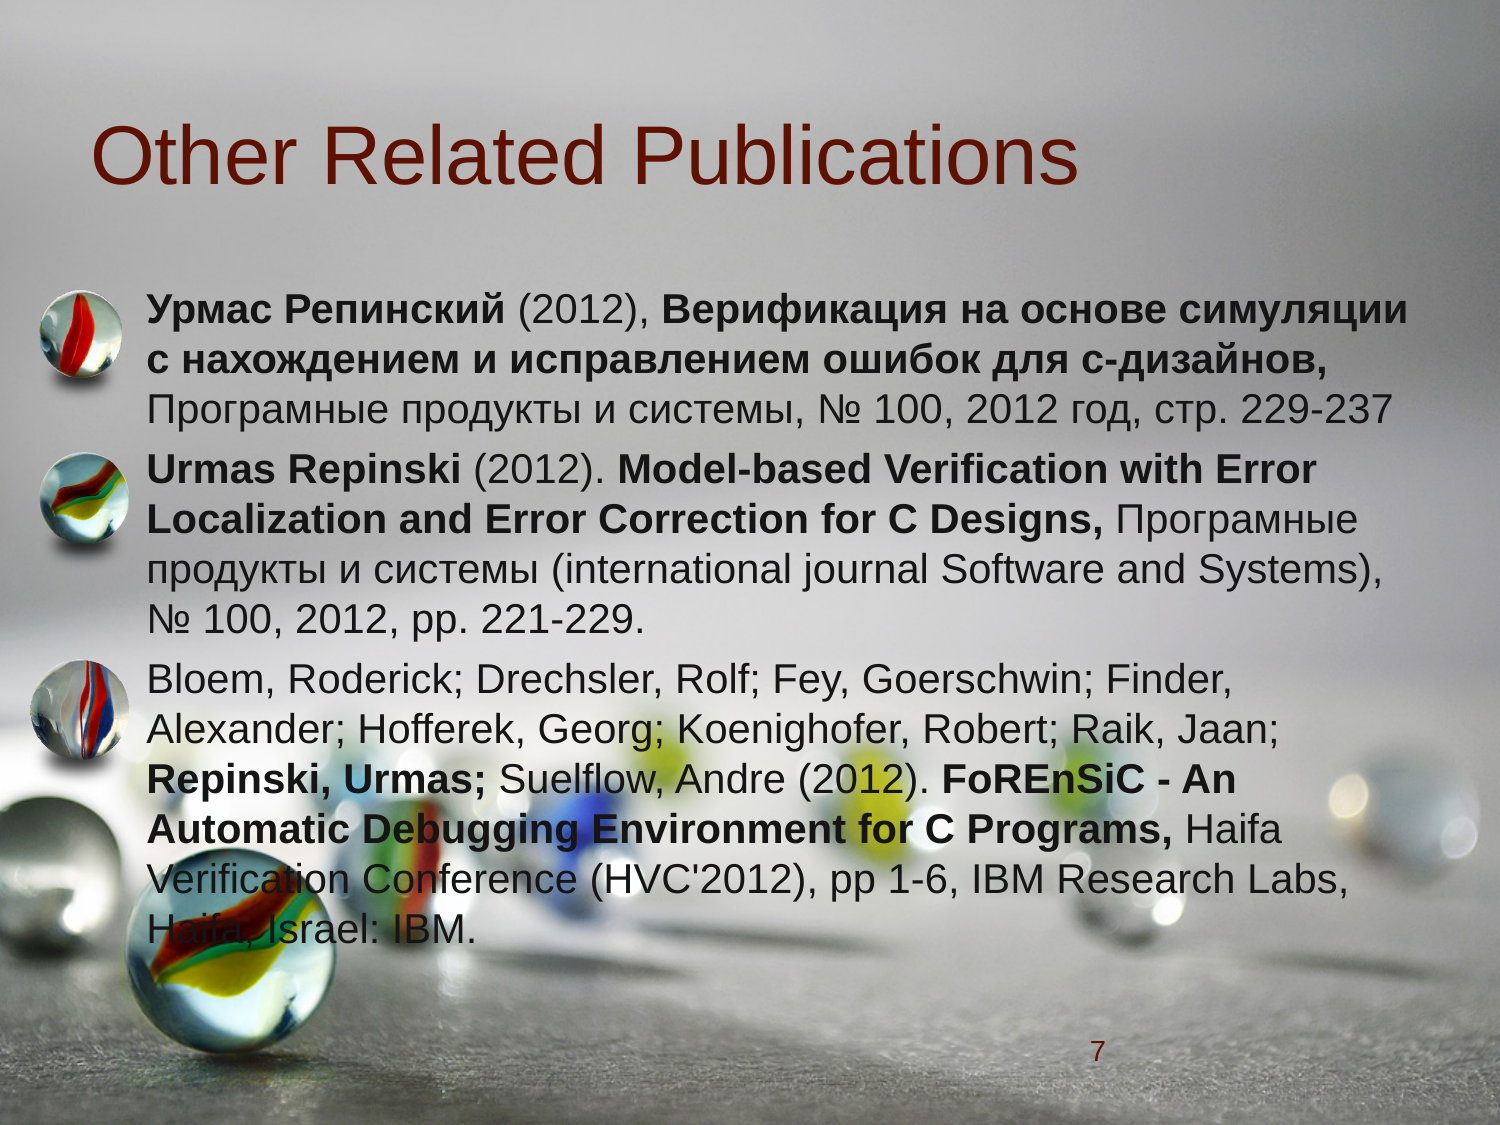

# Other Related Publications
Урмас Репинский (2012), Верификация на основе симуляции с нахождением и исправлением ошибок для с-дизайнов, Програмные продукты и системы, № 100, 2012 год, стр. 229-237
Urmas Repinski (2012). Model-based Verification with Error Localization and Error Correction for C Designs, Програмные продукты и системы (international journal Software and Systems), № 100, 2012, pp. 221-229.
Bloem, Roderick; Drechsler, Rolf; Fey, Goerschwin; Finder, Alexander; Hofferek, Georg; Koenighofer, Robert; Raik, Jaan; Repinski, Urmas; Suelflow, Andre (2012). FoREnSiC - An Automatic Debugging Environment for C Programs, Haifa Verification Conference (HVC'2012), pp 1-6, IBM Research Labs, Haifa, Israel: IBM.
Tallinn, 01.01.2016
7